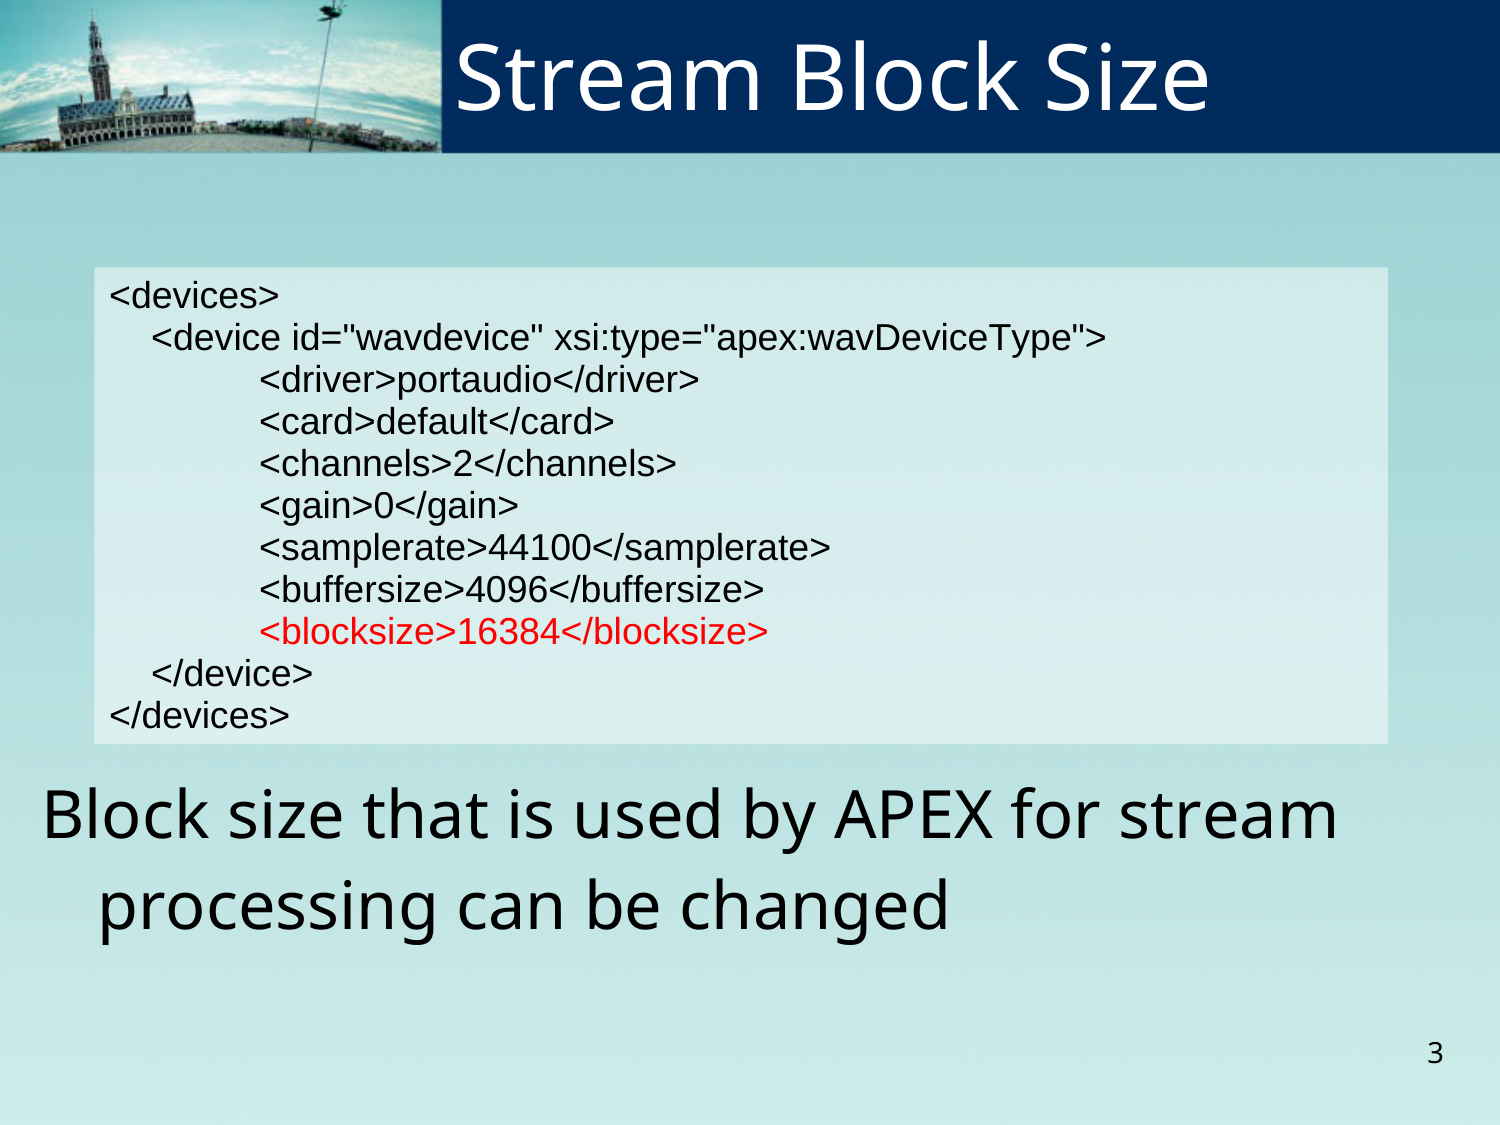

# Stream Block Size
<devices>
 <device id="wavdevice" xsi:type="apex:wavDeviceType">
	<driver>portaudio</driver>
	<card>default</card>
	<channels>2</channels>
	<gain>0</gain>
	<samplerate>44100</samplerate>
	<buffersize>4096</buffersize>
	<blocksize>16384</blocksize>
 </device>
</devices>
Block size that is used by APEX for stream processing can be changed
3